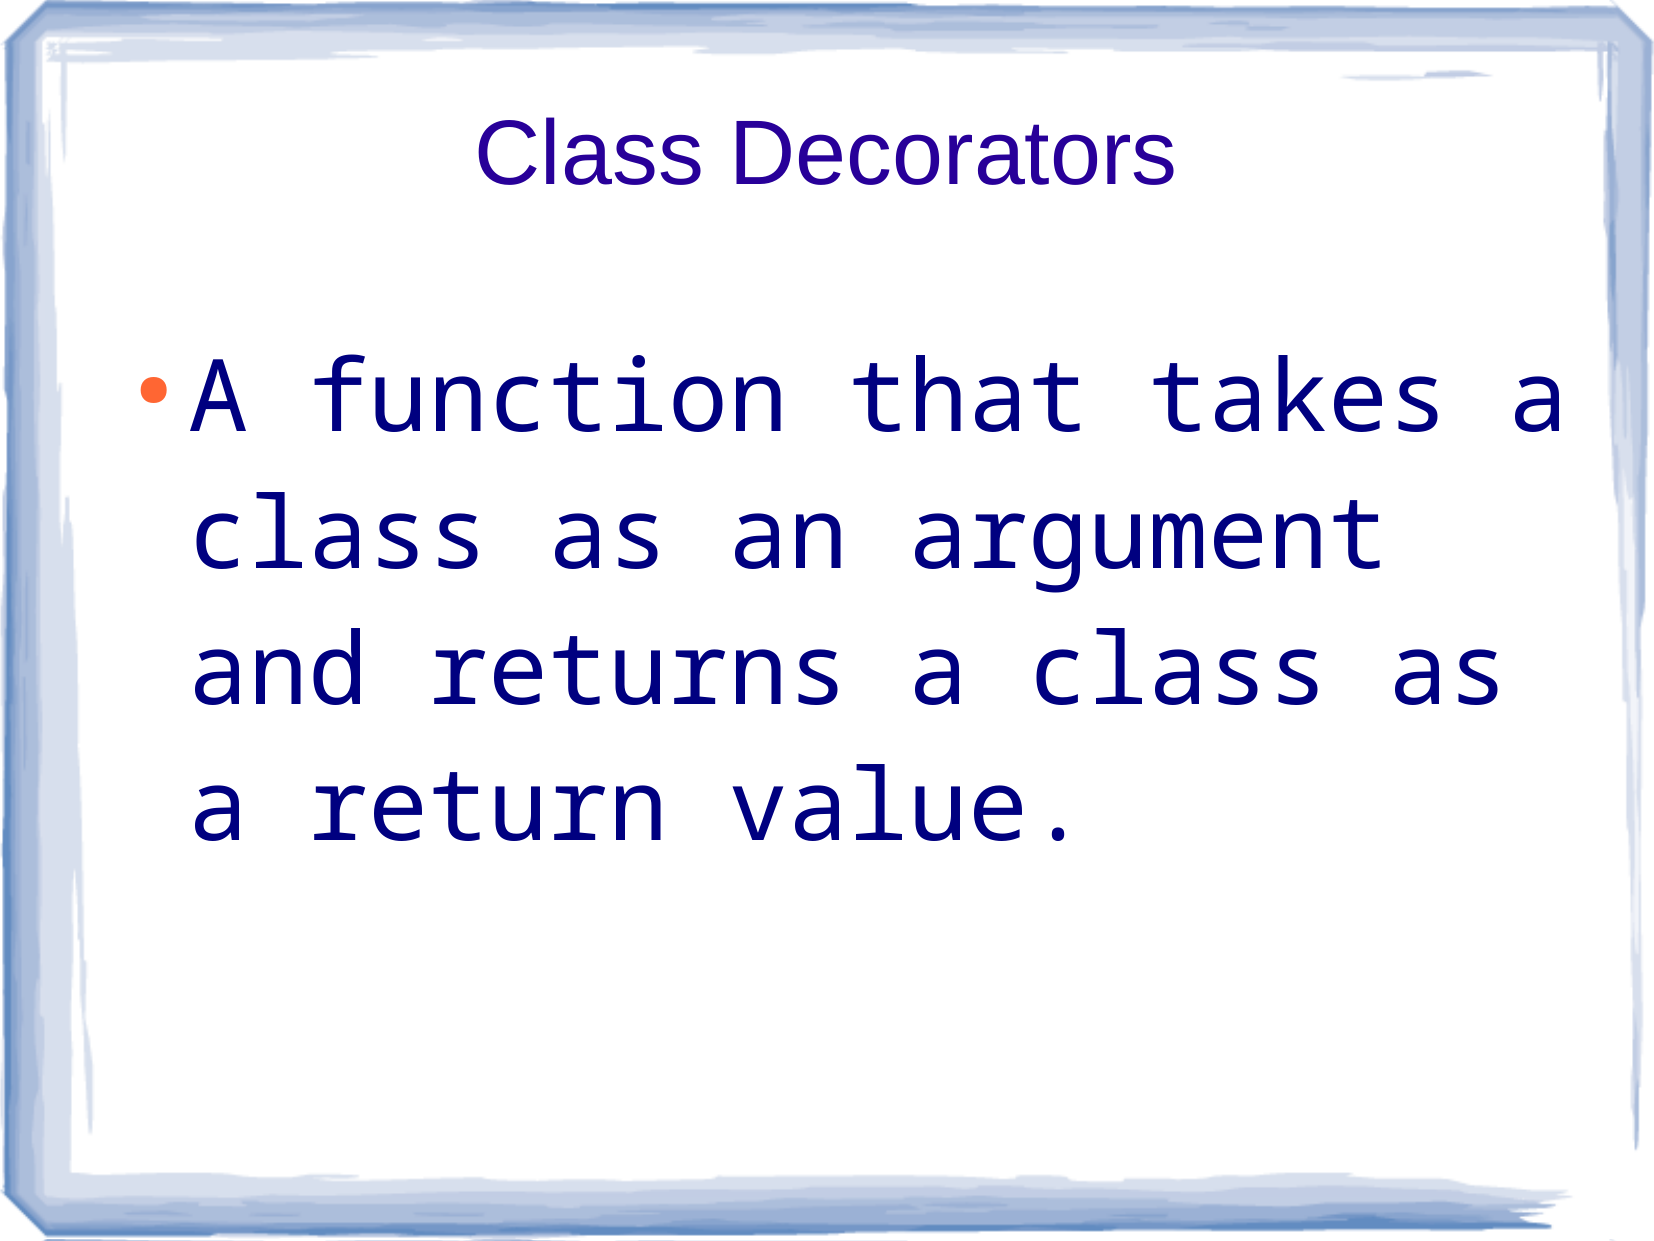

# Class Decorators
A function that takes a class as an argument and returns a class as a return value.